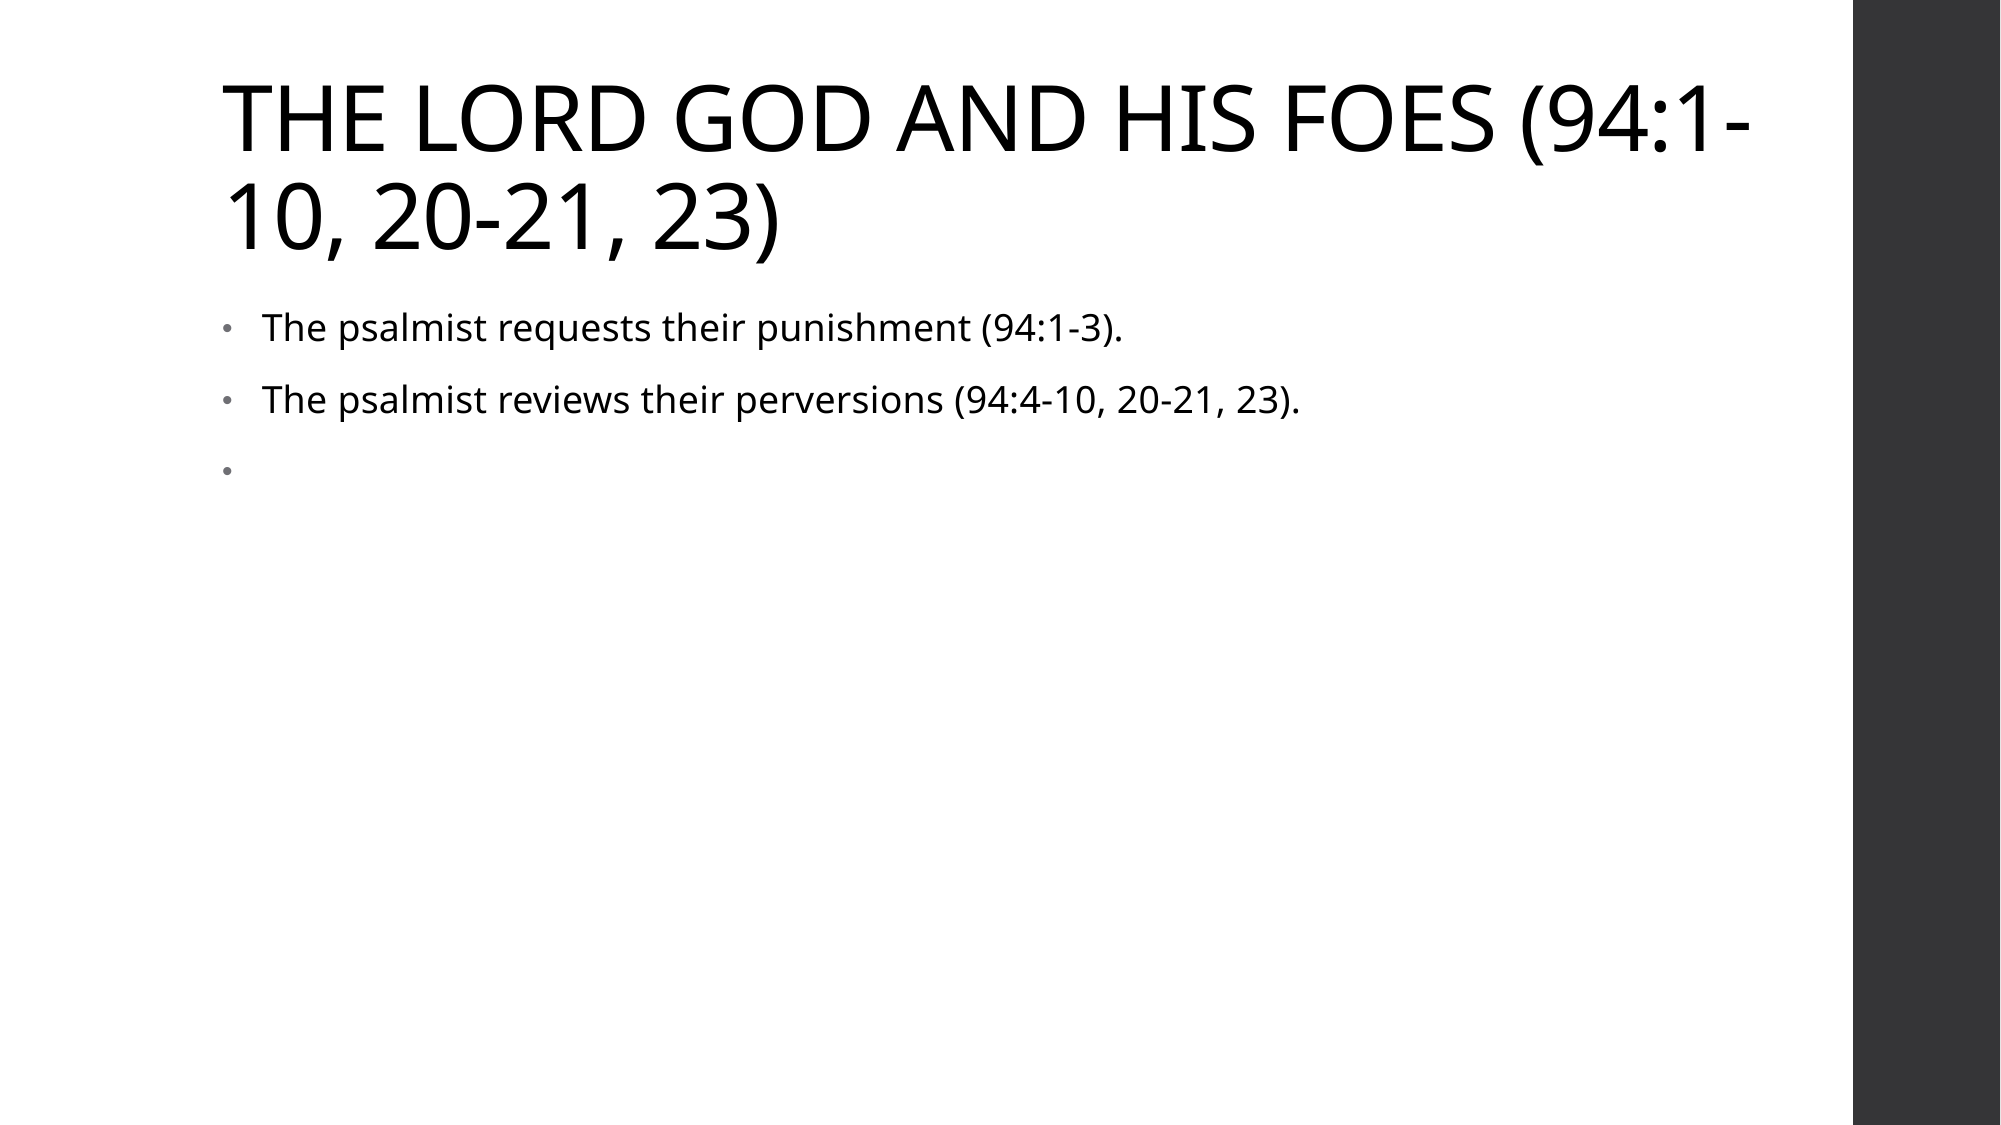

# THE LORD GOD AND HIS FOES (94:1-10, 20-21, 23)
 The psalmist requests their punishment (94:1-3).
 The psalmist reviews their perversions (94:4-10, 20-21, 23).